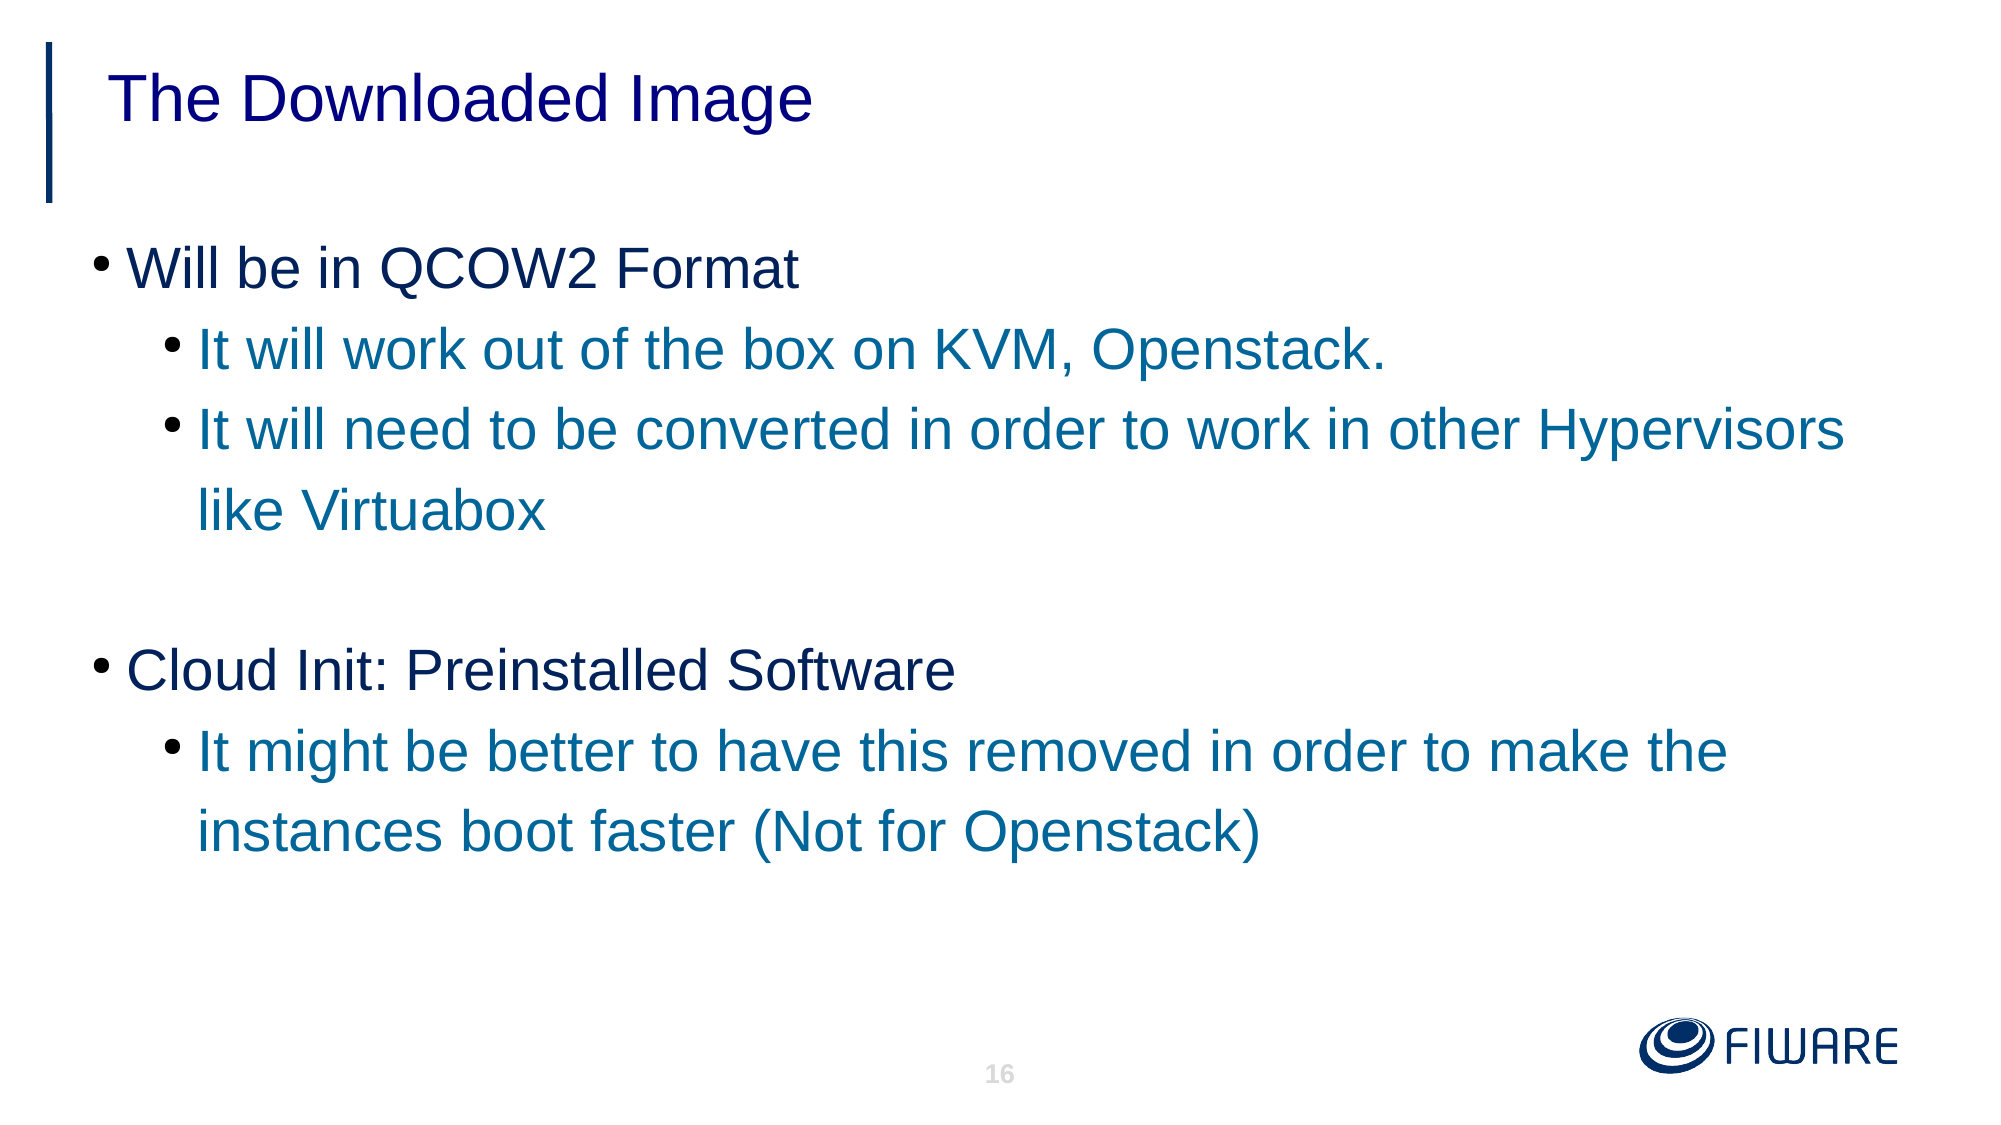

# The Downloaded Image
Will be in QCOW2 Format
It will work out of the box on KVM, Openstack.
It will need to be converted in order to work in other Hypervisors like Virtuabox
Cloud Init: Preinstalled Software
It might be better to have this removed in order to make the instances boot faster (Not for Openstack)